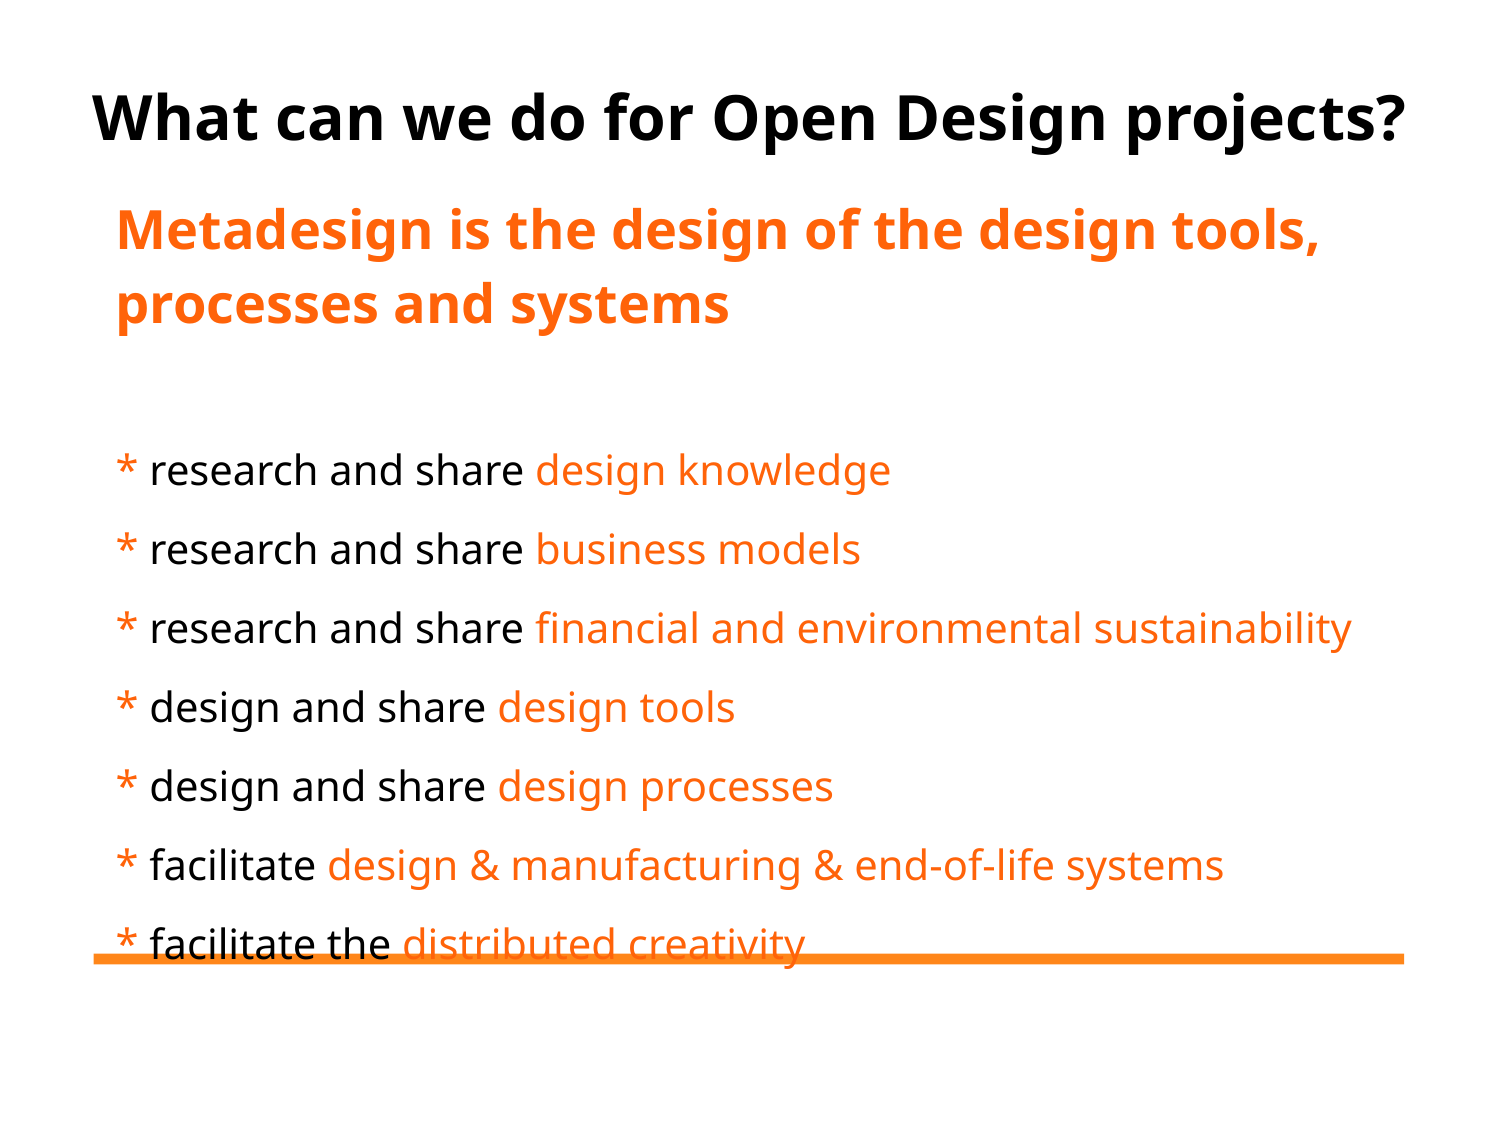

# What can we do for Open Design projects?
Metadesign is the design of the design tools, processes and systems
* research and share design knowledge
* research and share business models
* research and share financial and environmental sustainability
* design and share design tools
* design and share design processes
* facilitate design & manufacturing & end-of-life systems
* facilitate the distributed creativity